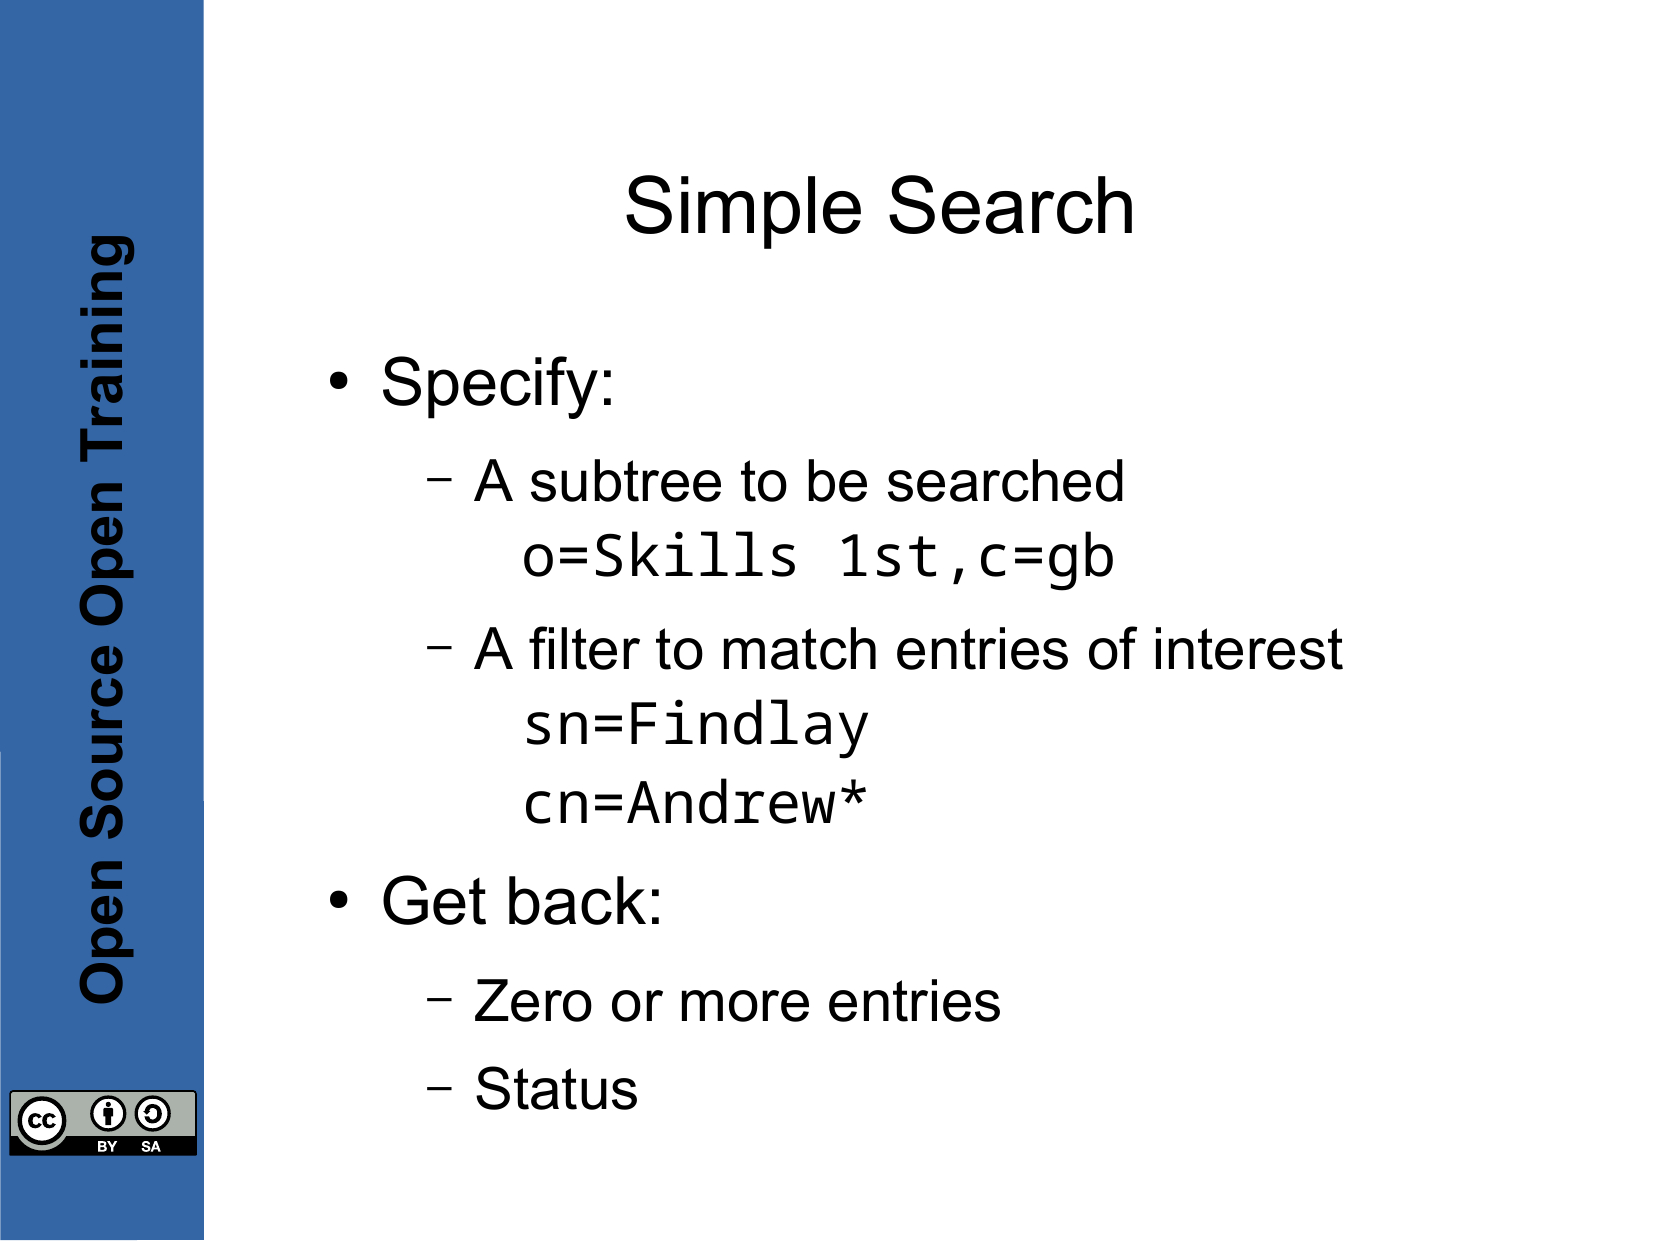

# Simple Search
Specify:
A subtree to be searched
o=Skills 1st,c=gb
A filter to match entries of interest
sn=Findlay
cn=Andrew*
Get back:
Zero or more entries
Status